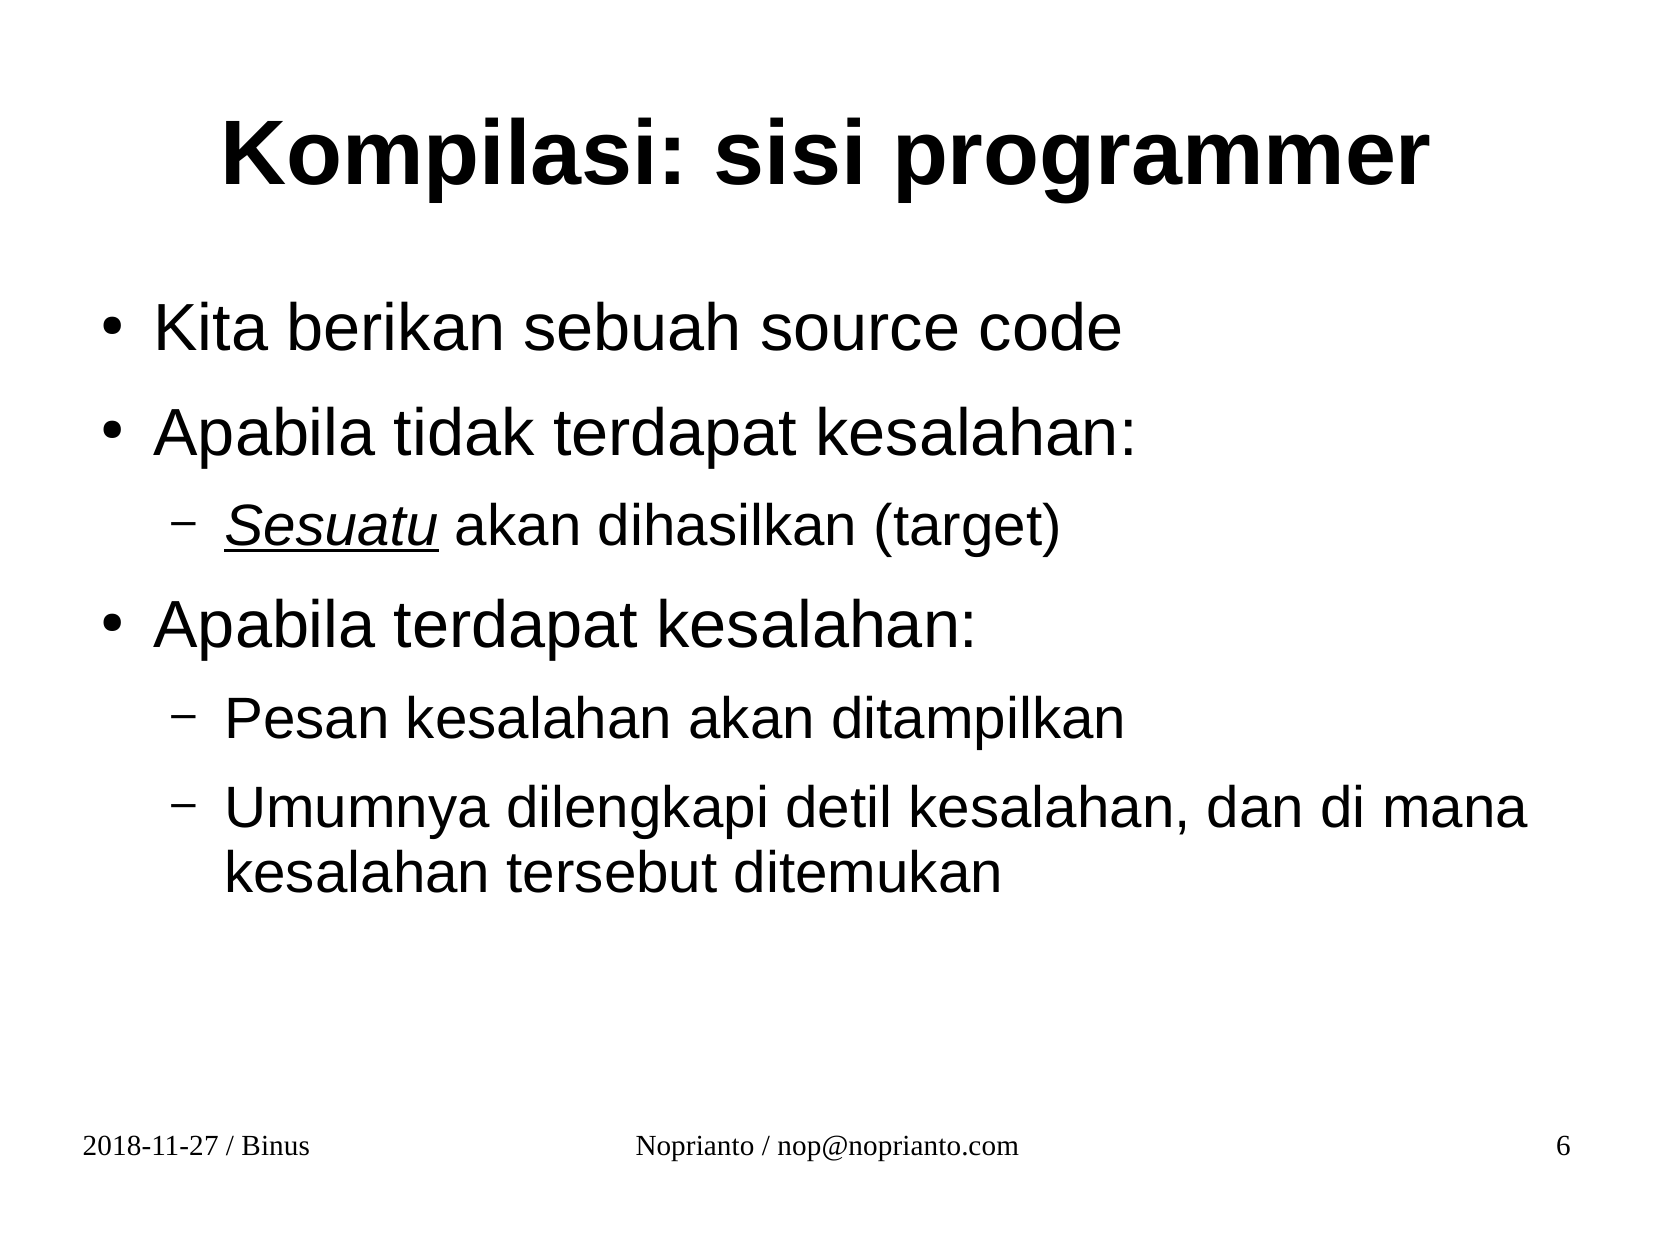

# Kompilasi: sisi programmer
Kita berikan sebuah source code
Apabila tidak terdapat kesalahan:
Sesuatu akan dihasilkan (target)
Apabila terdapat kesalahan:
Pesan kesalahan akan ditampilkan
Umumnya dilengkapi detil kesalahan, dan di mana kesalahan tersebut ditemukan
2018-11-27 / Binus
Noprianto / nop@noprianto.com
6